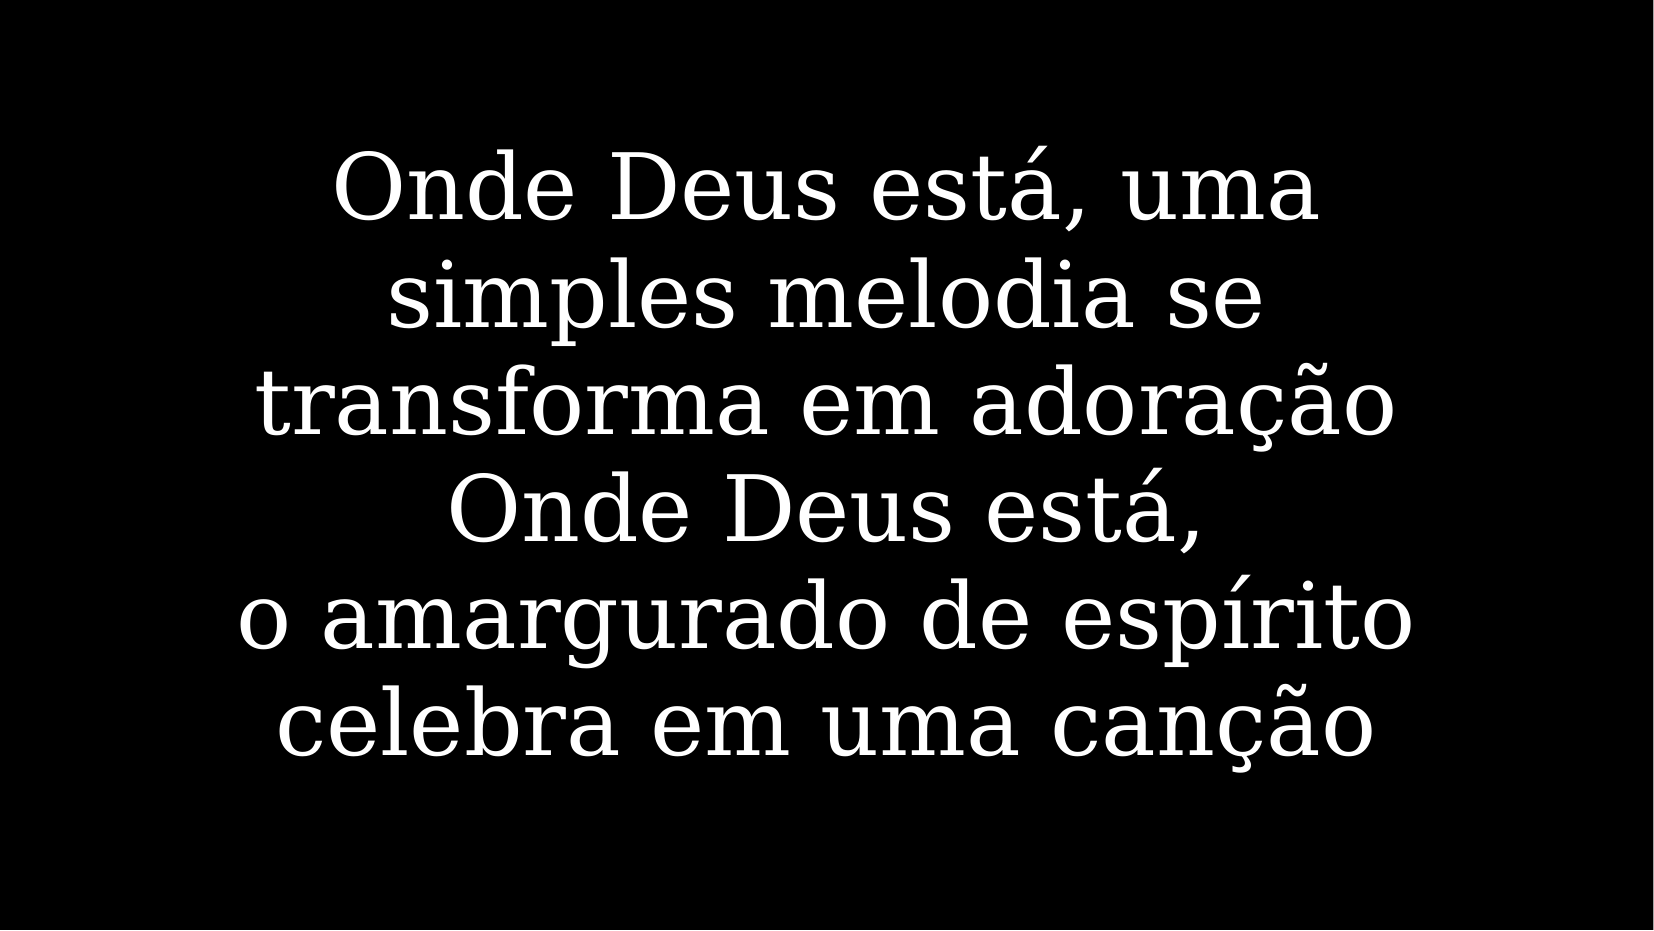

# Onde Deus está, uma
simples melodia se
transforma em adoração
Onde Deus está,
o amargurado de espírito
celebra em uma canção